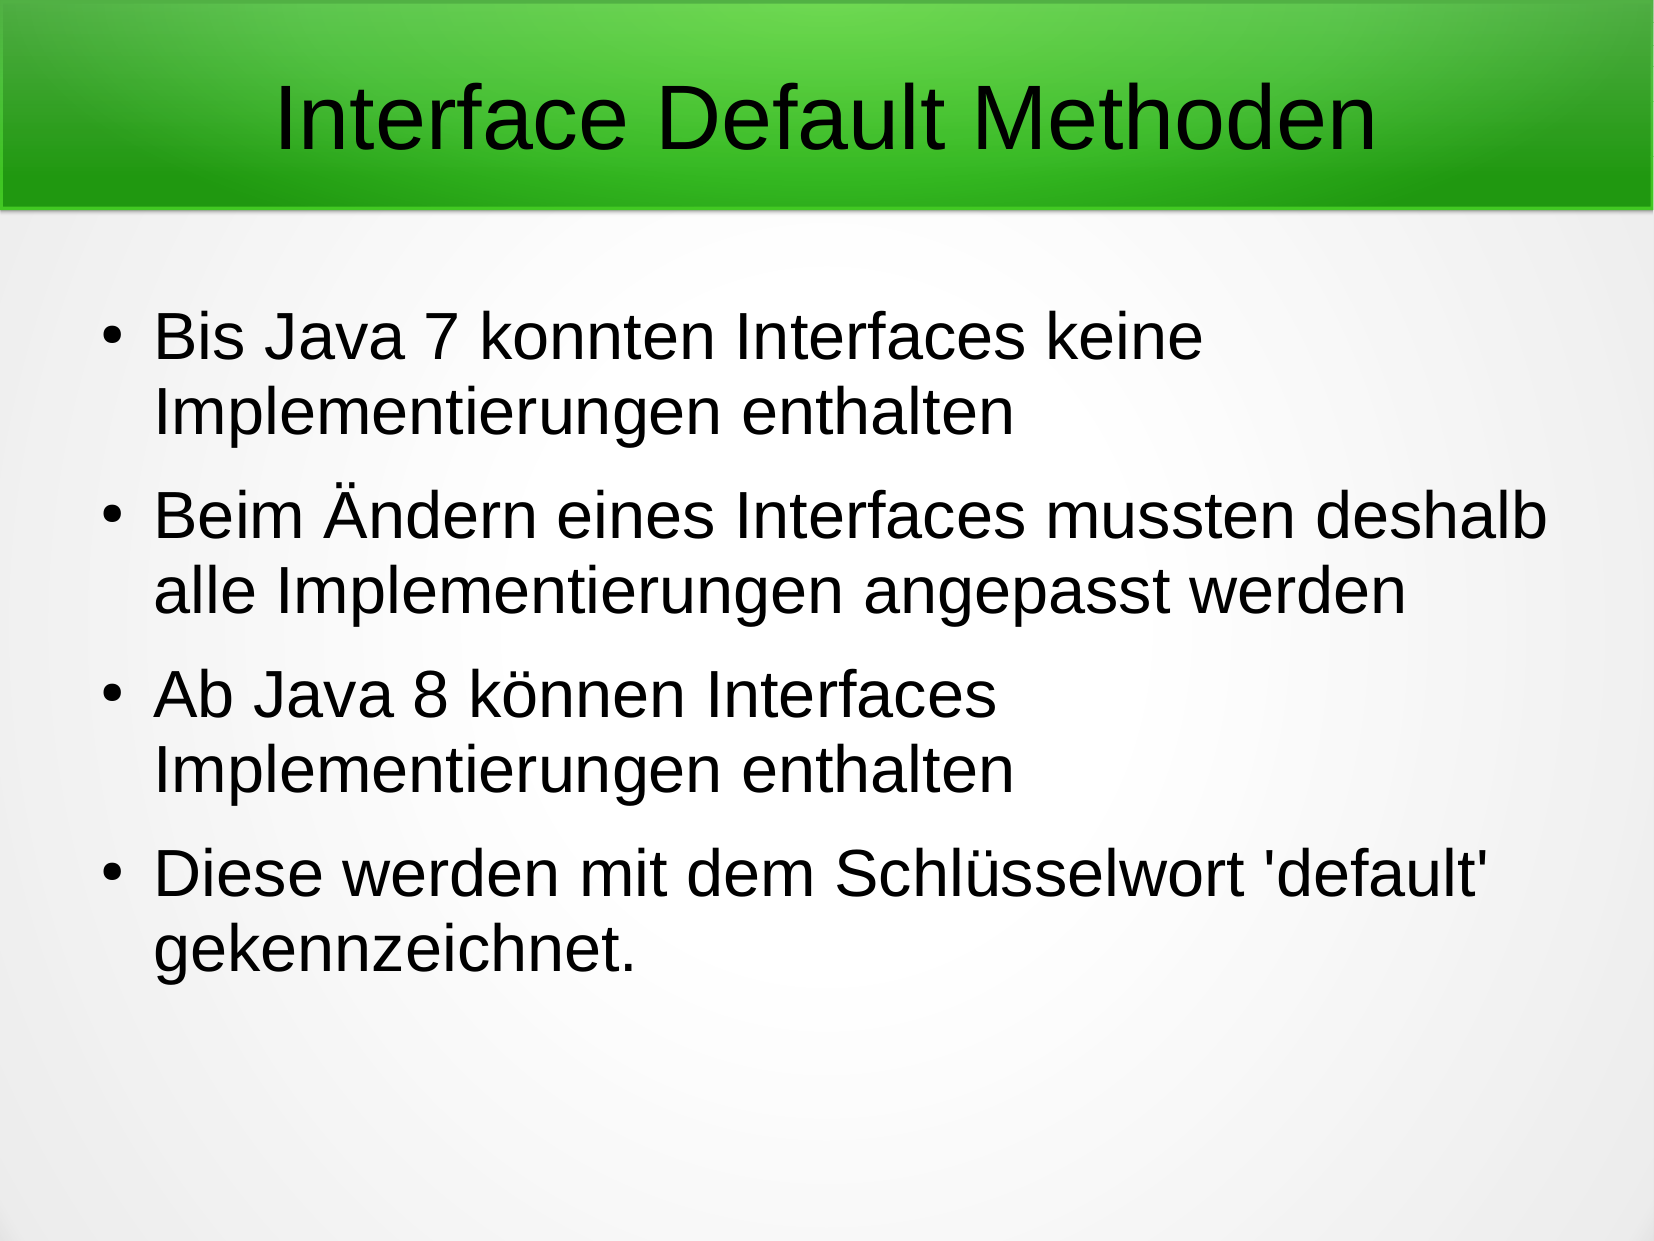

# Interface Default Methoden
Bis Java 7 konnten Interfaces keine Implementierungen enthalten
Beim Ändern eines Interfaces mussten deshalb alle Implementierungen angepasst werden
Ab Java 8 können Interfaces Implementierungen enthalten
Diese werden mit dem Schlüsselwort 'default' gekennzeichnet.